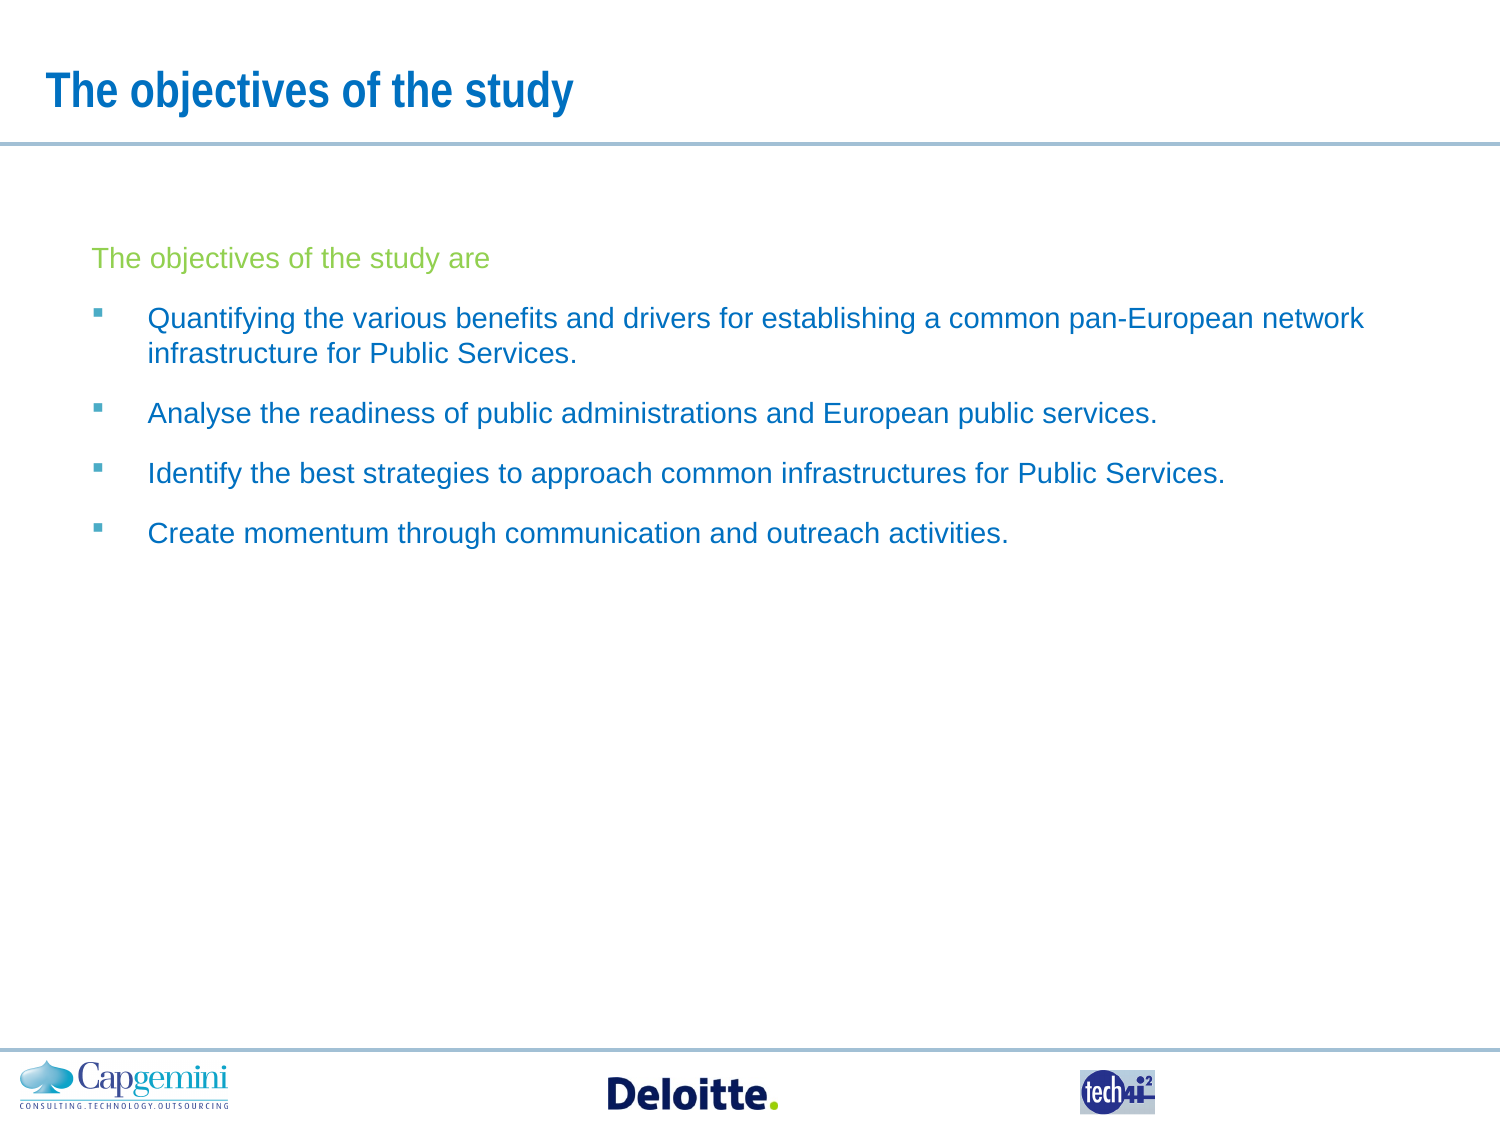

The objectives of the study
# The objectives of the study are
Quantifying the various benefits and drivers for establishing a common pan-European network infrastructure for Public Services.
Analyse the readiness of public administrations and European public services.
Identify the best strategies to approach common infrastructures for Public Services.
Create momentum through communication and outreach activities.